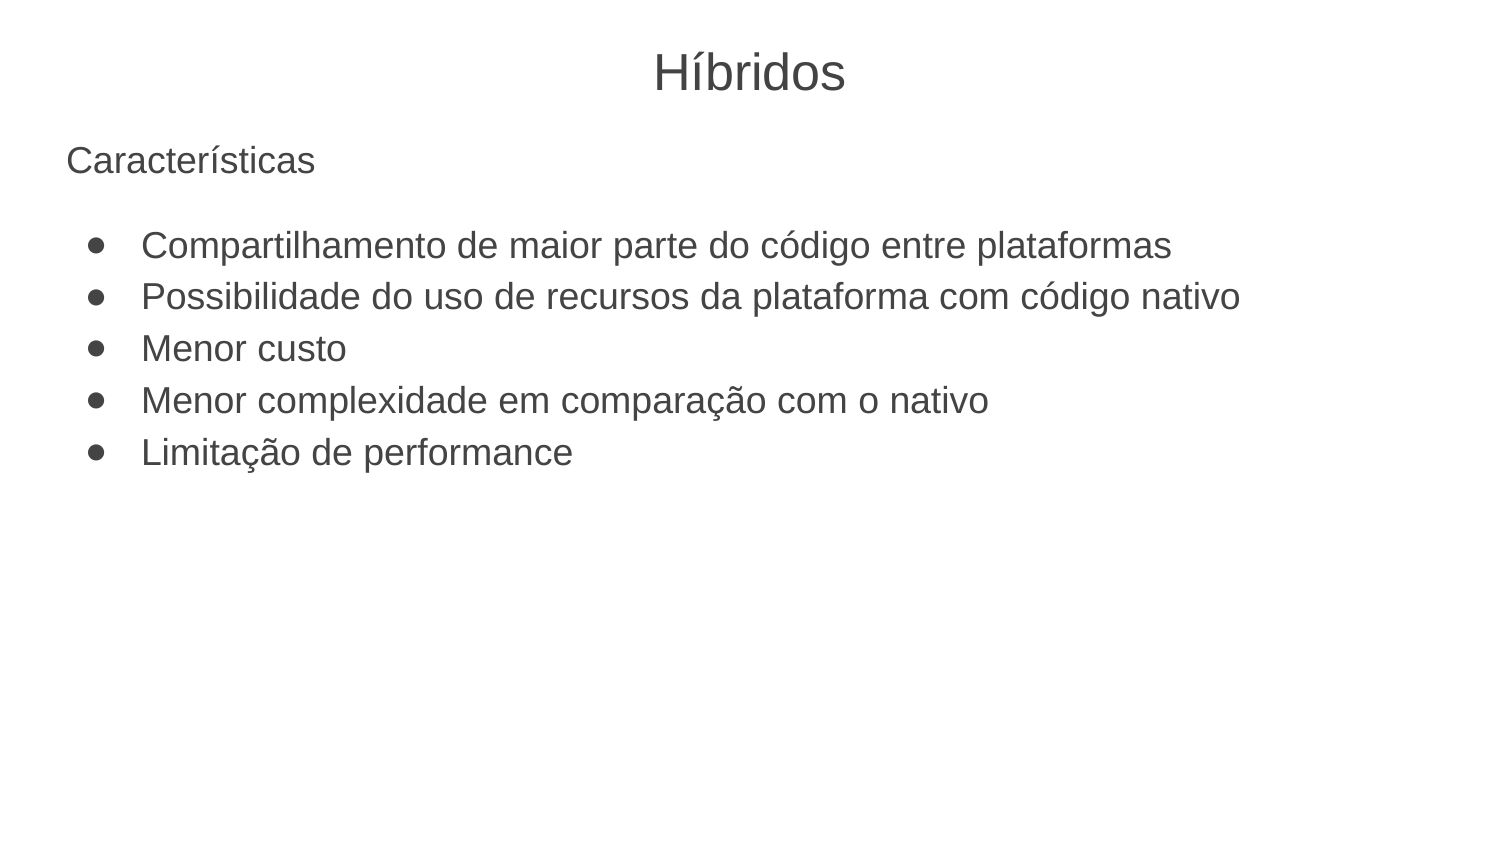

Híbridos
# Características
Compartilhamento de maior parte do código entre plataformas
Possibilidade do uso de recursos da plataforma com código nativo
Menor custo
Menor complexidade em comparação com o nativo
Limitação de performance